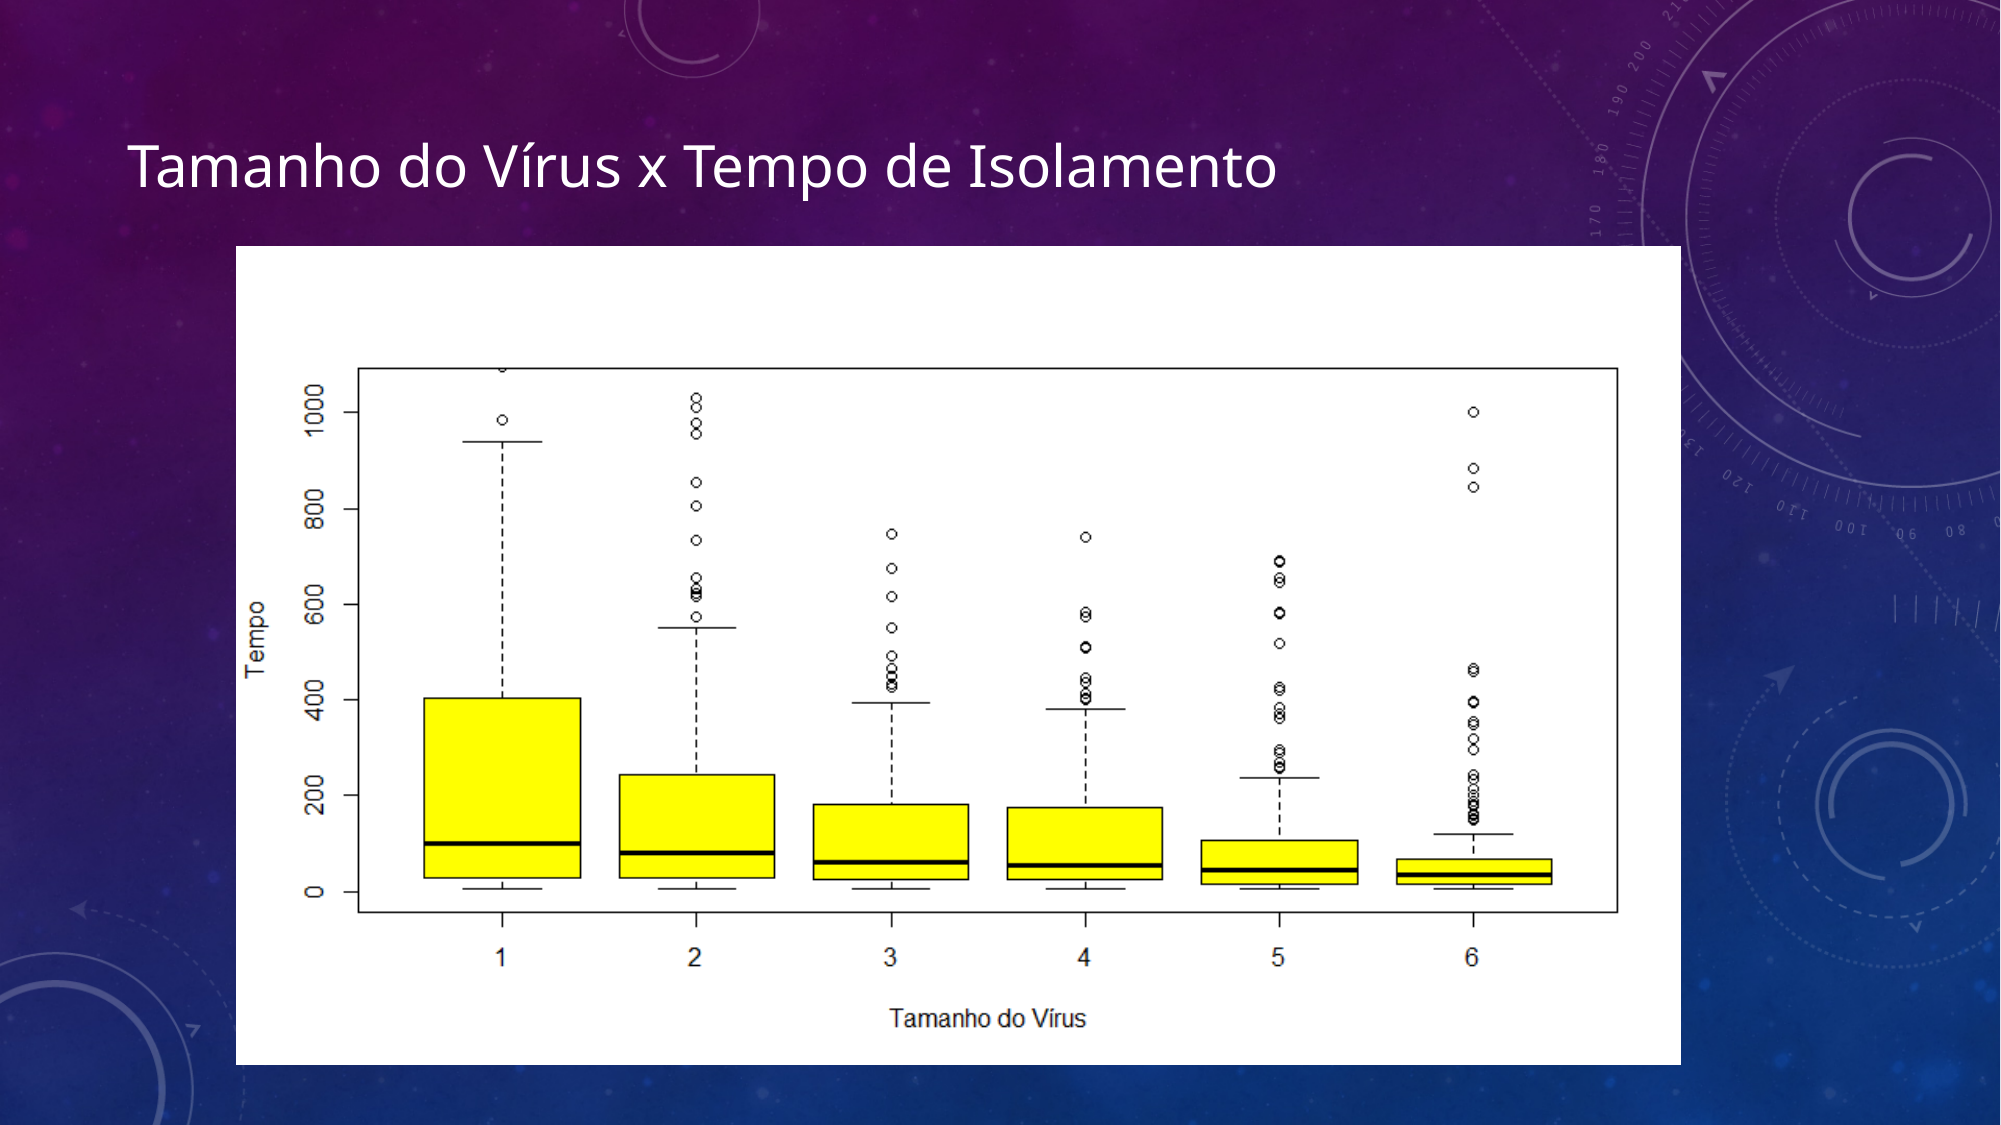

# Tamanho do Vírus x Tempo de Isolamento